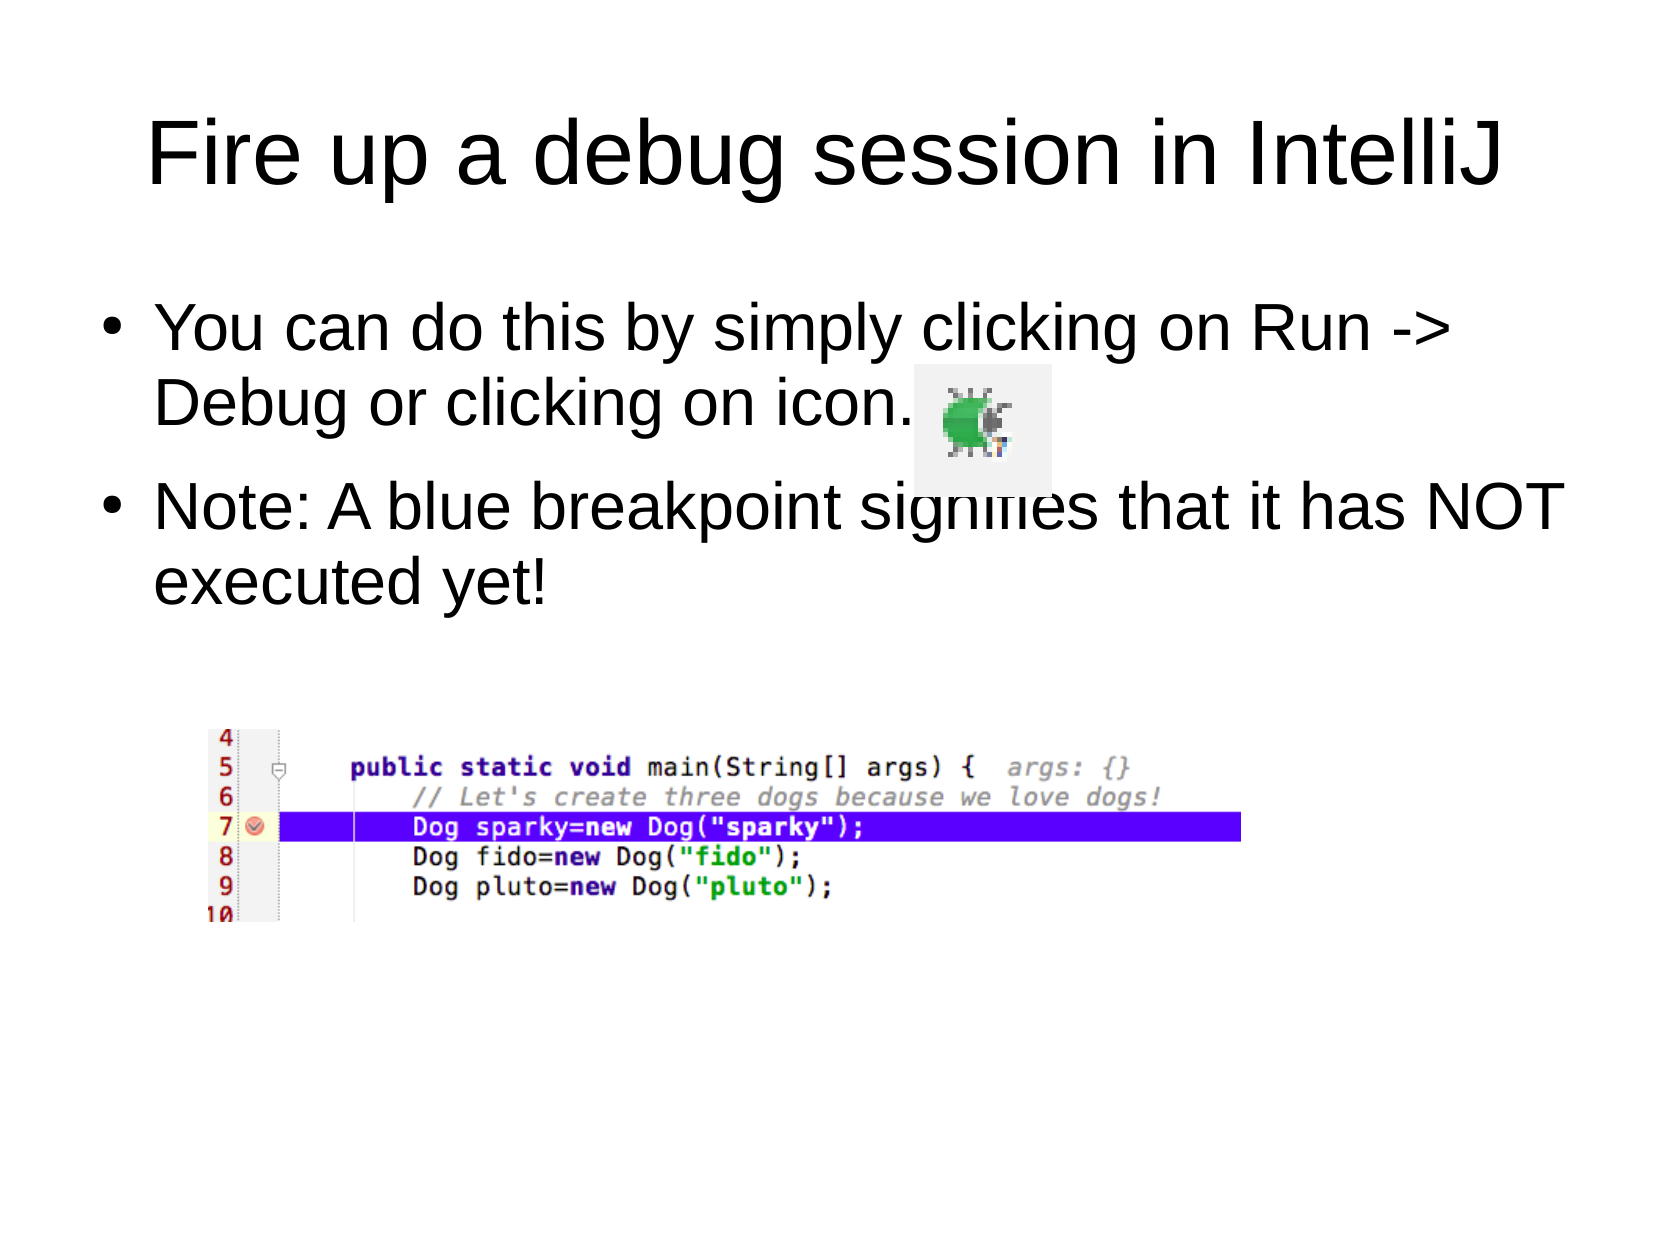

# Fire up a debug session in IntelliJ
You can do this by simply clicking on Run -> Debug or clicking on icon.
Note: A blue breakpoint signifies that it has NOT executed yet!